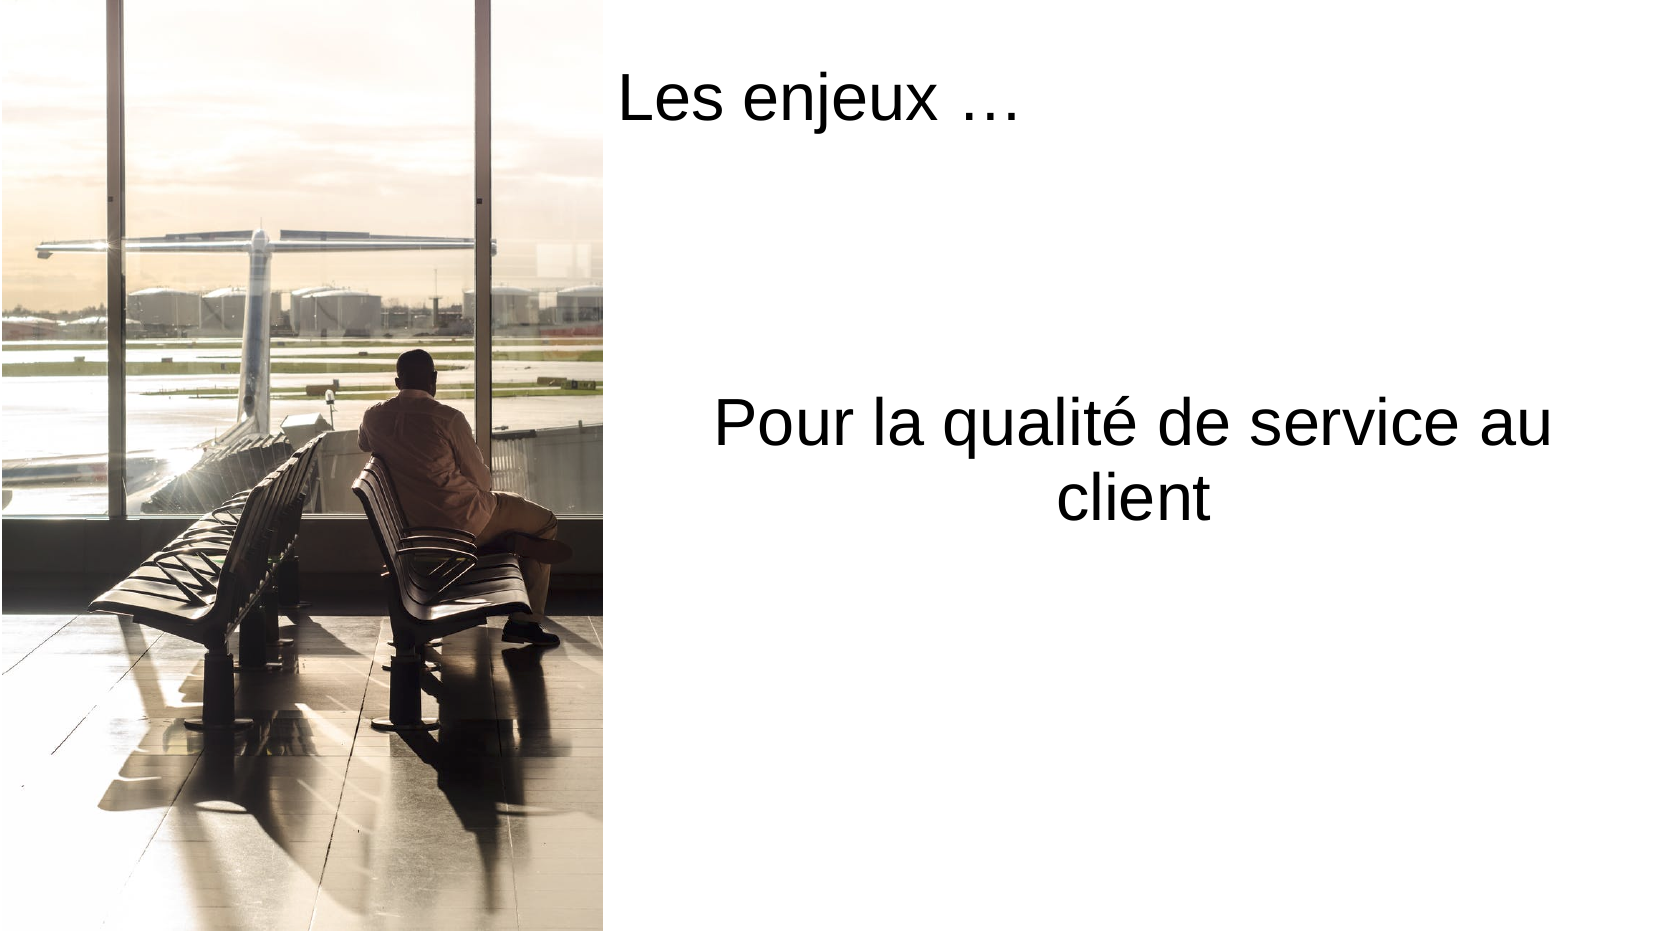

Les enjeux …
Pour la qualité de service au client